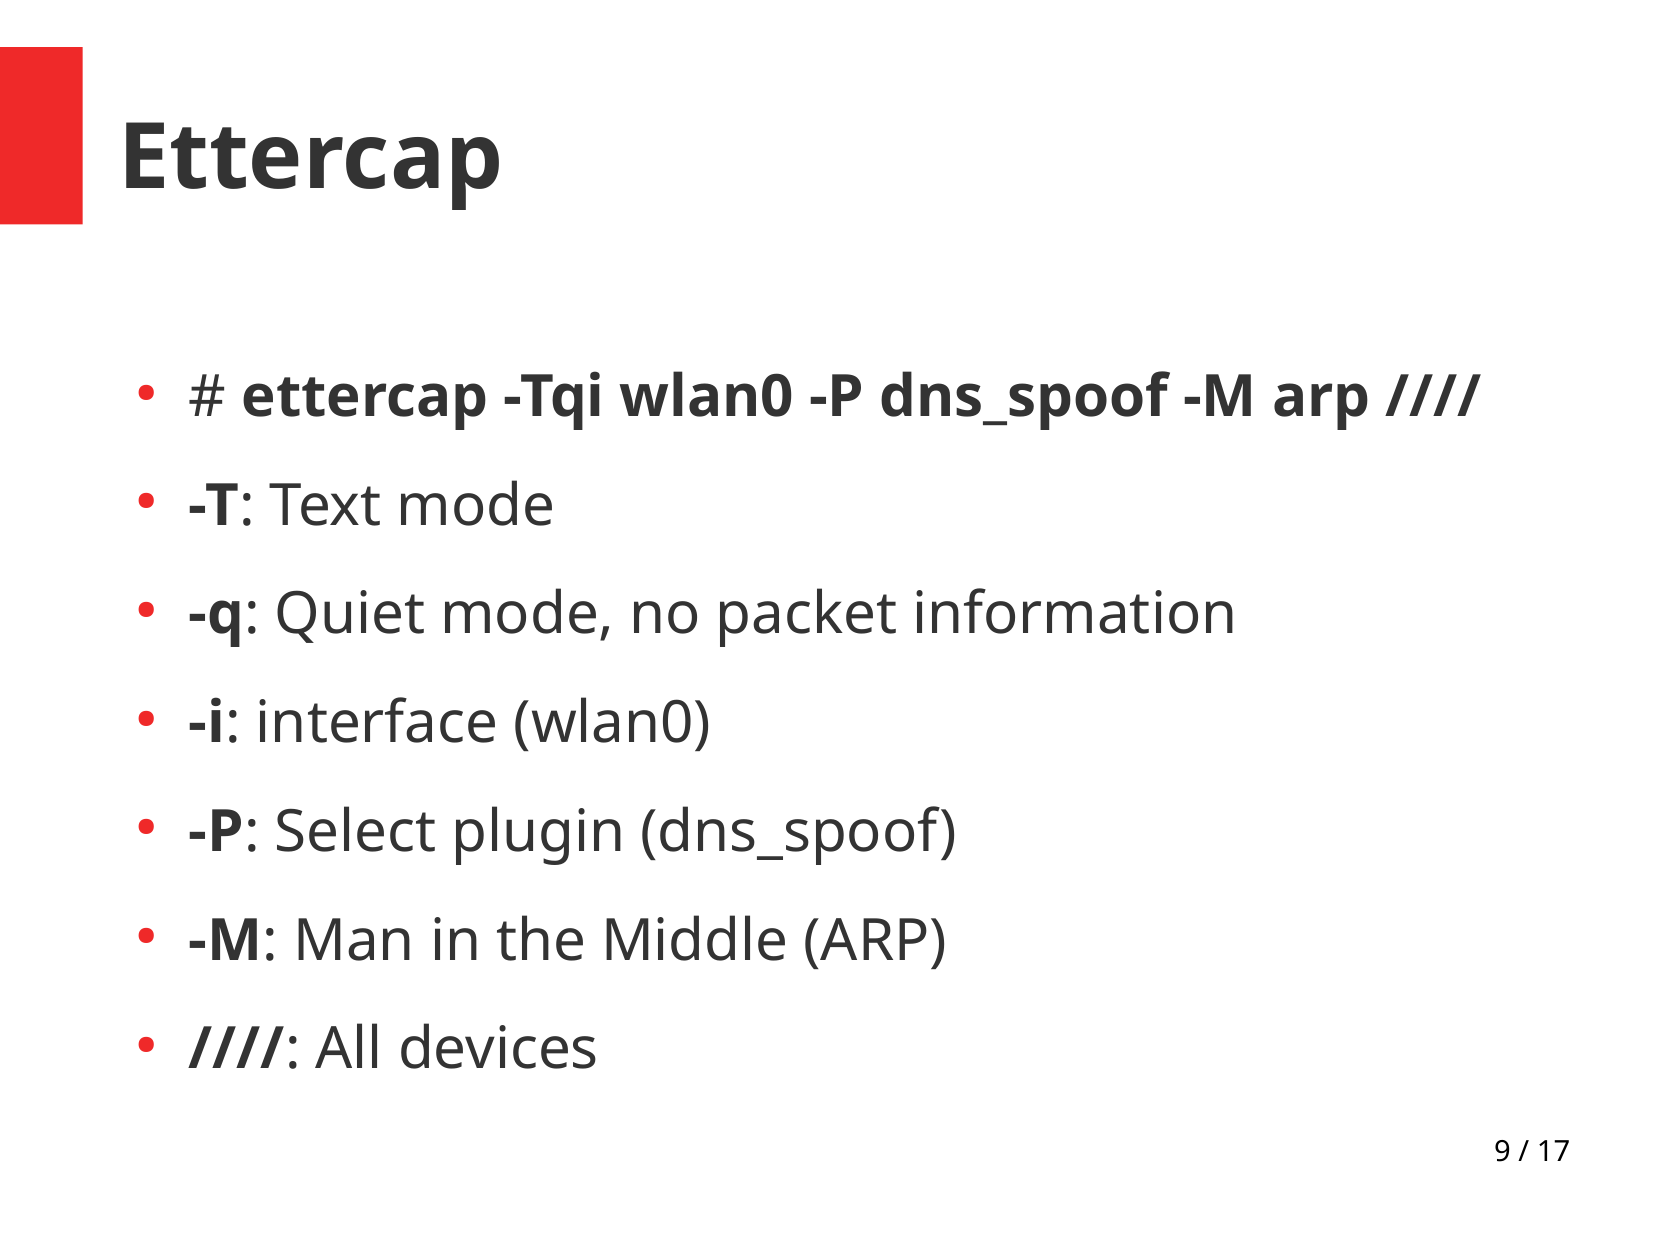

# Ettercap
# ettercap -Tqi wlan0 -P dns_spoof -M arp ////
-T: Text mode
-q: Quiet mode, no packet information
-i: interface (wlan0)
-P: Select plugin (dns_spoof)
-M: Man in the Middle (ARP)
////: All devices
9